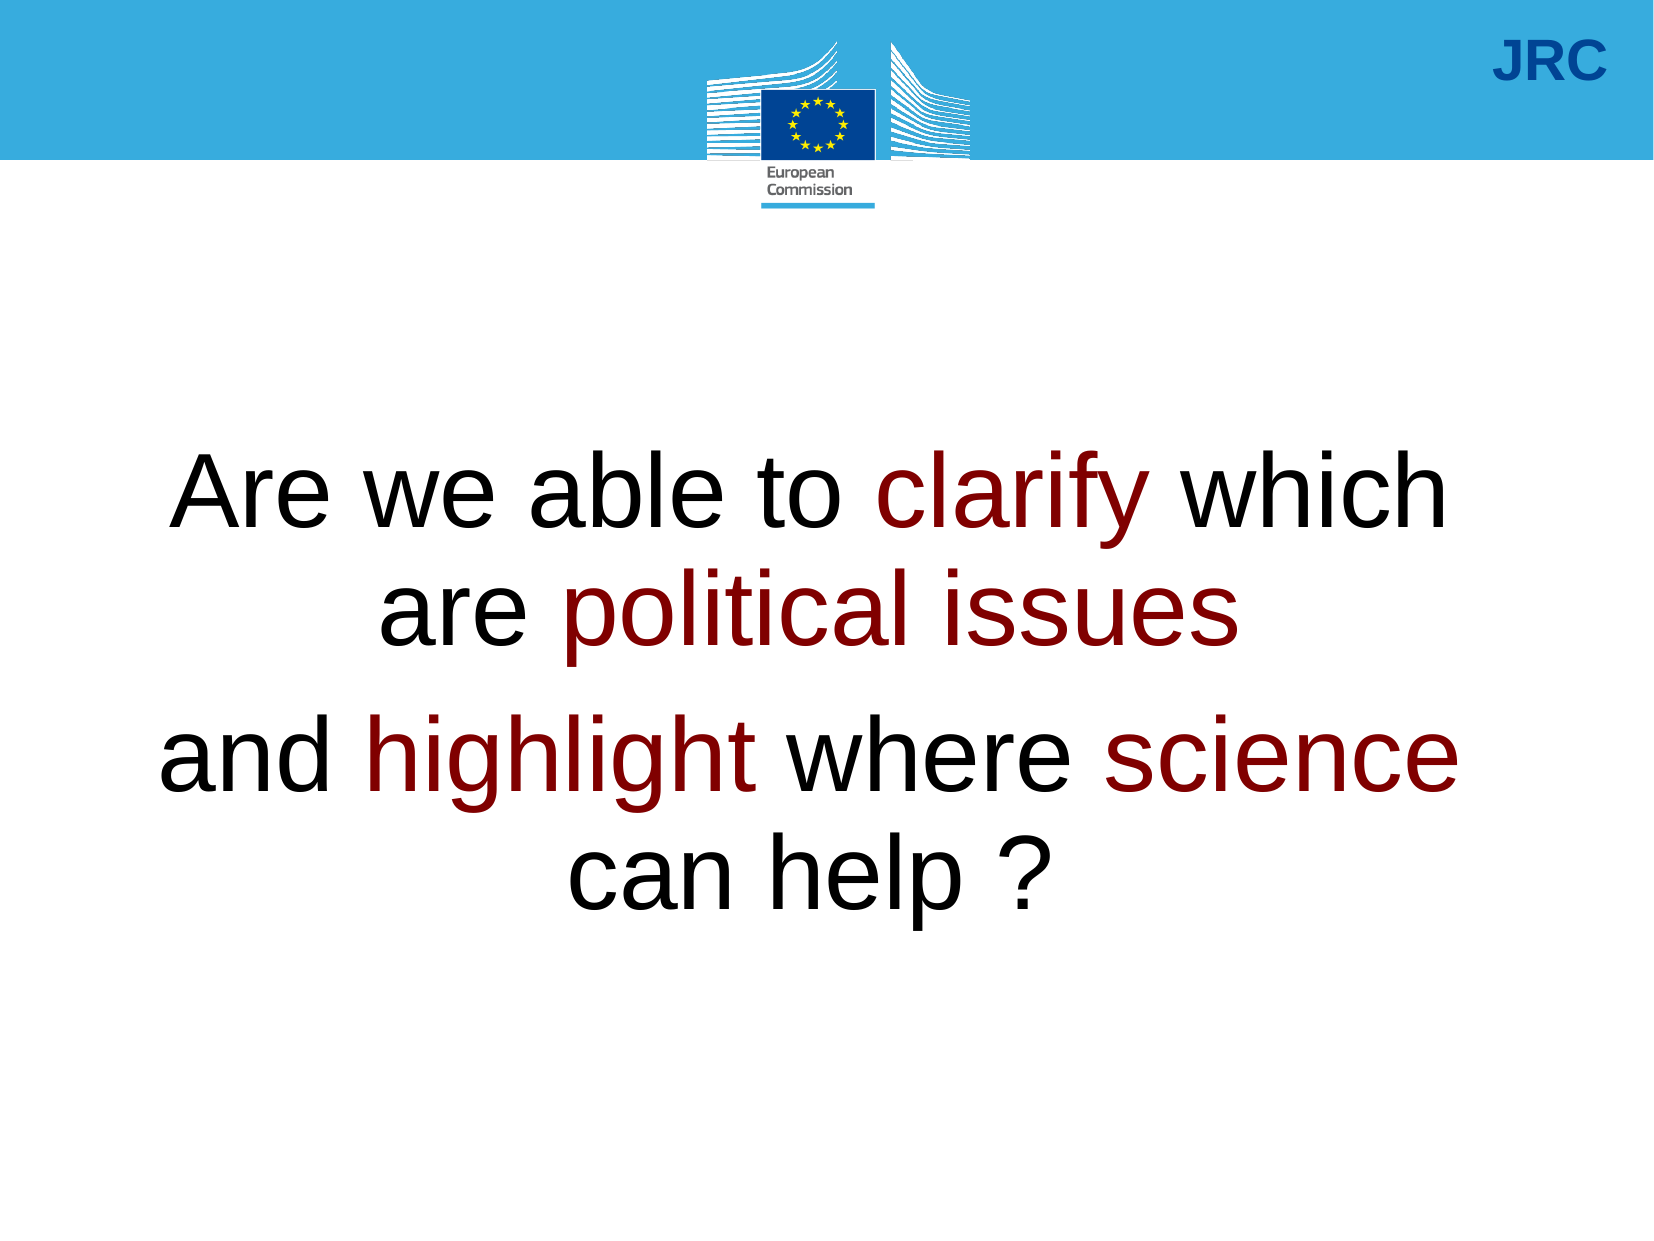

JRC
# Are we able to clarify which are political issues
and highlight where science can help ?